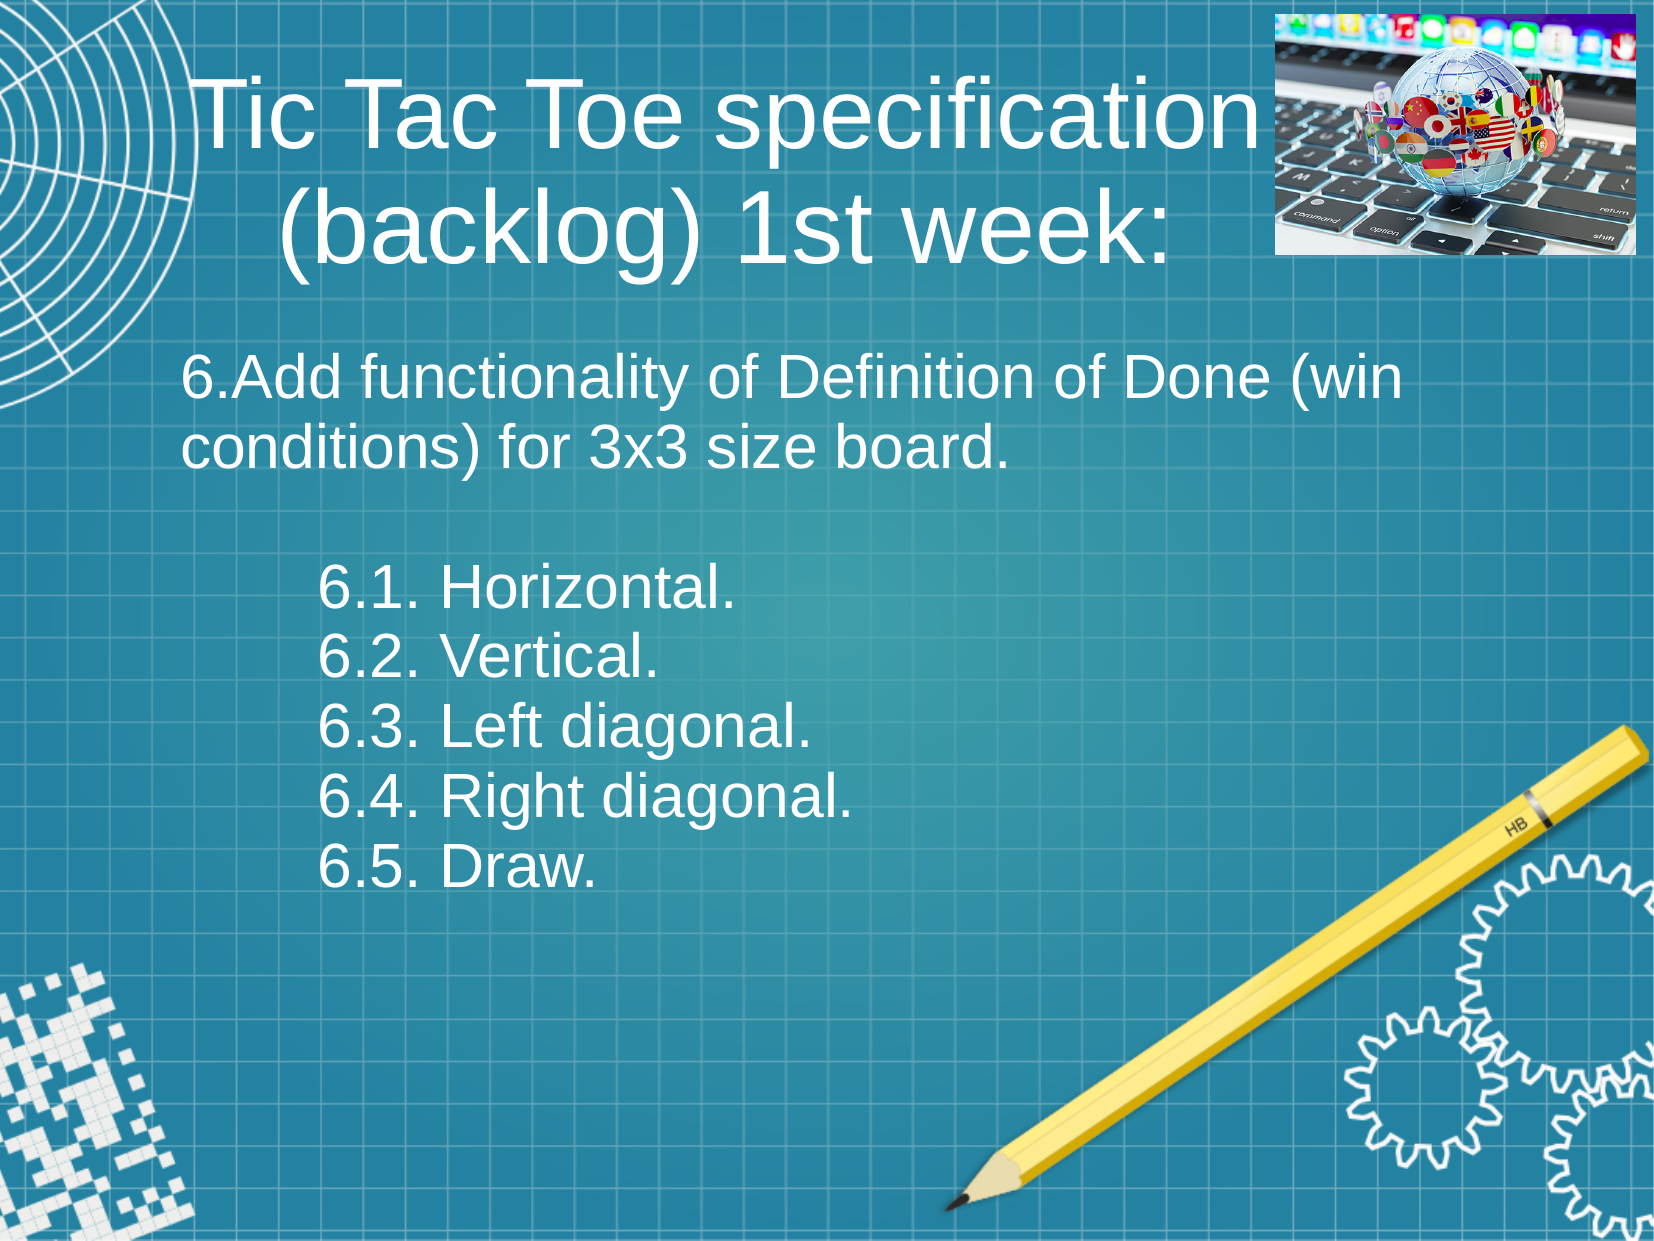

# Tic Tac Toe specification (backlog) 1st week:
6.Add functionality of Definition of Done (win conditions) for 3x3 size board.
 6.1. Horizontal.
 6.2. Vertical.
 6.3. Left diagonal.
 6.4. Right diagonal.
 6.5. Draw.